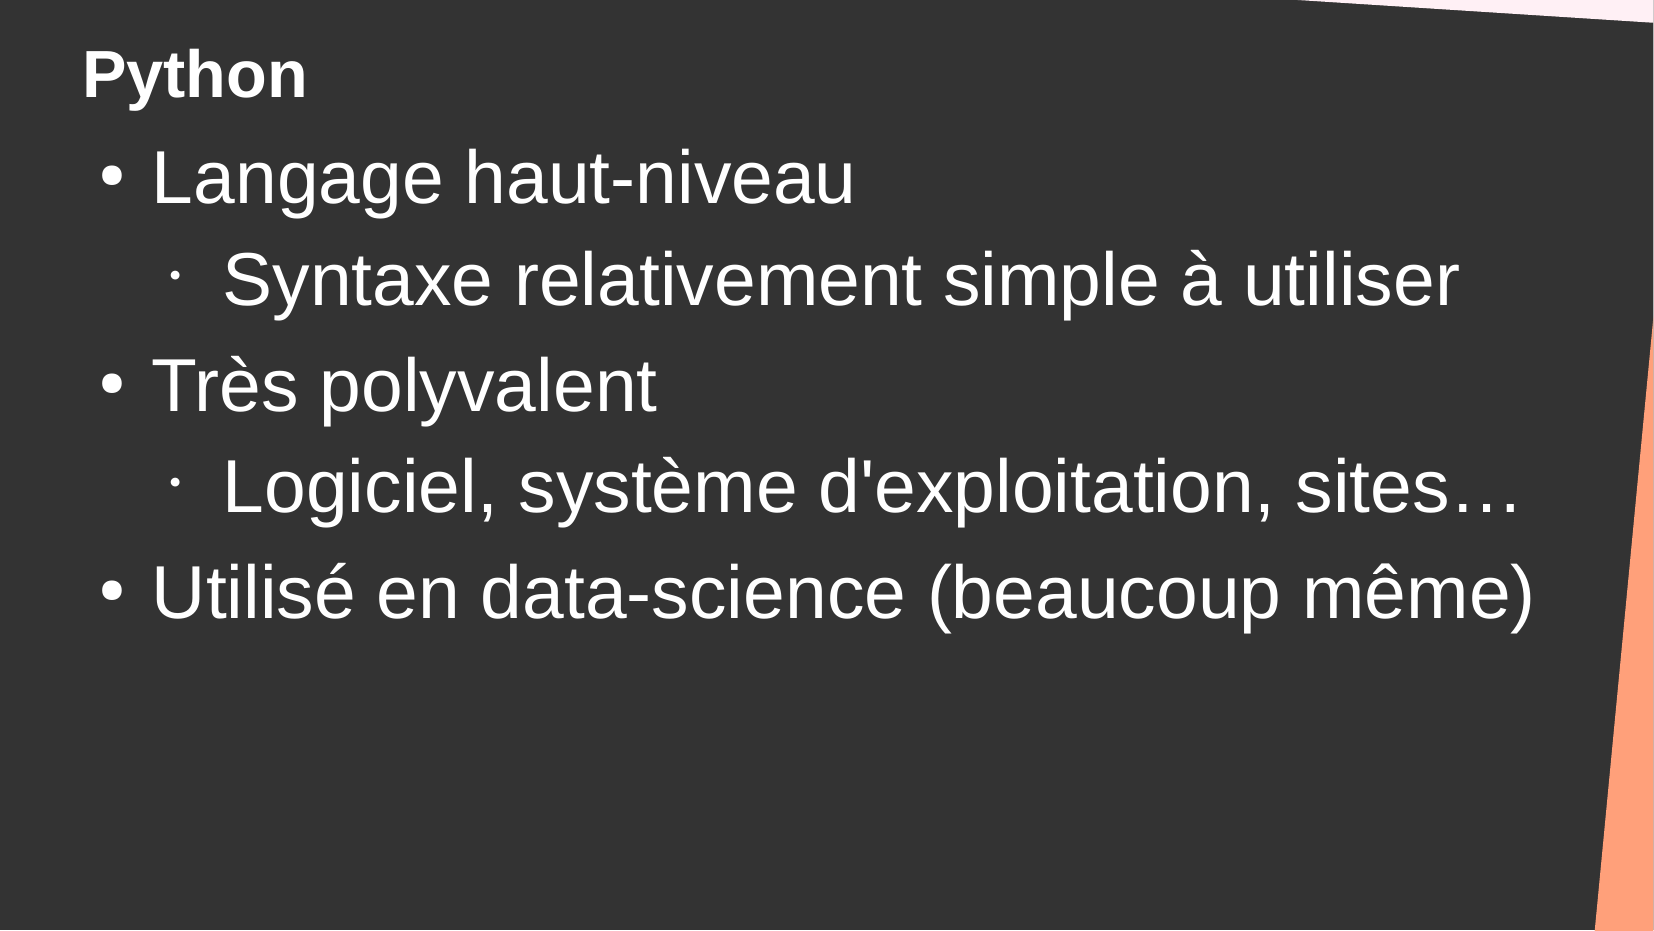

# Python
Langage haut-niveau
Syntaxe relativement simple à utiliser
Très polyvalent
Logiciel, système d'exploitation, sites…
Utilisé en data-science (beaucoup même)